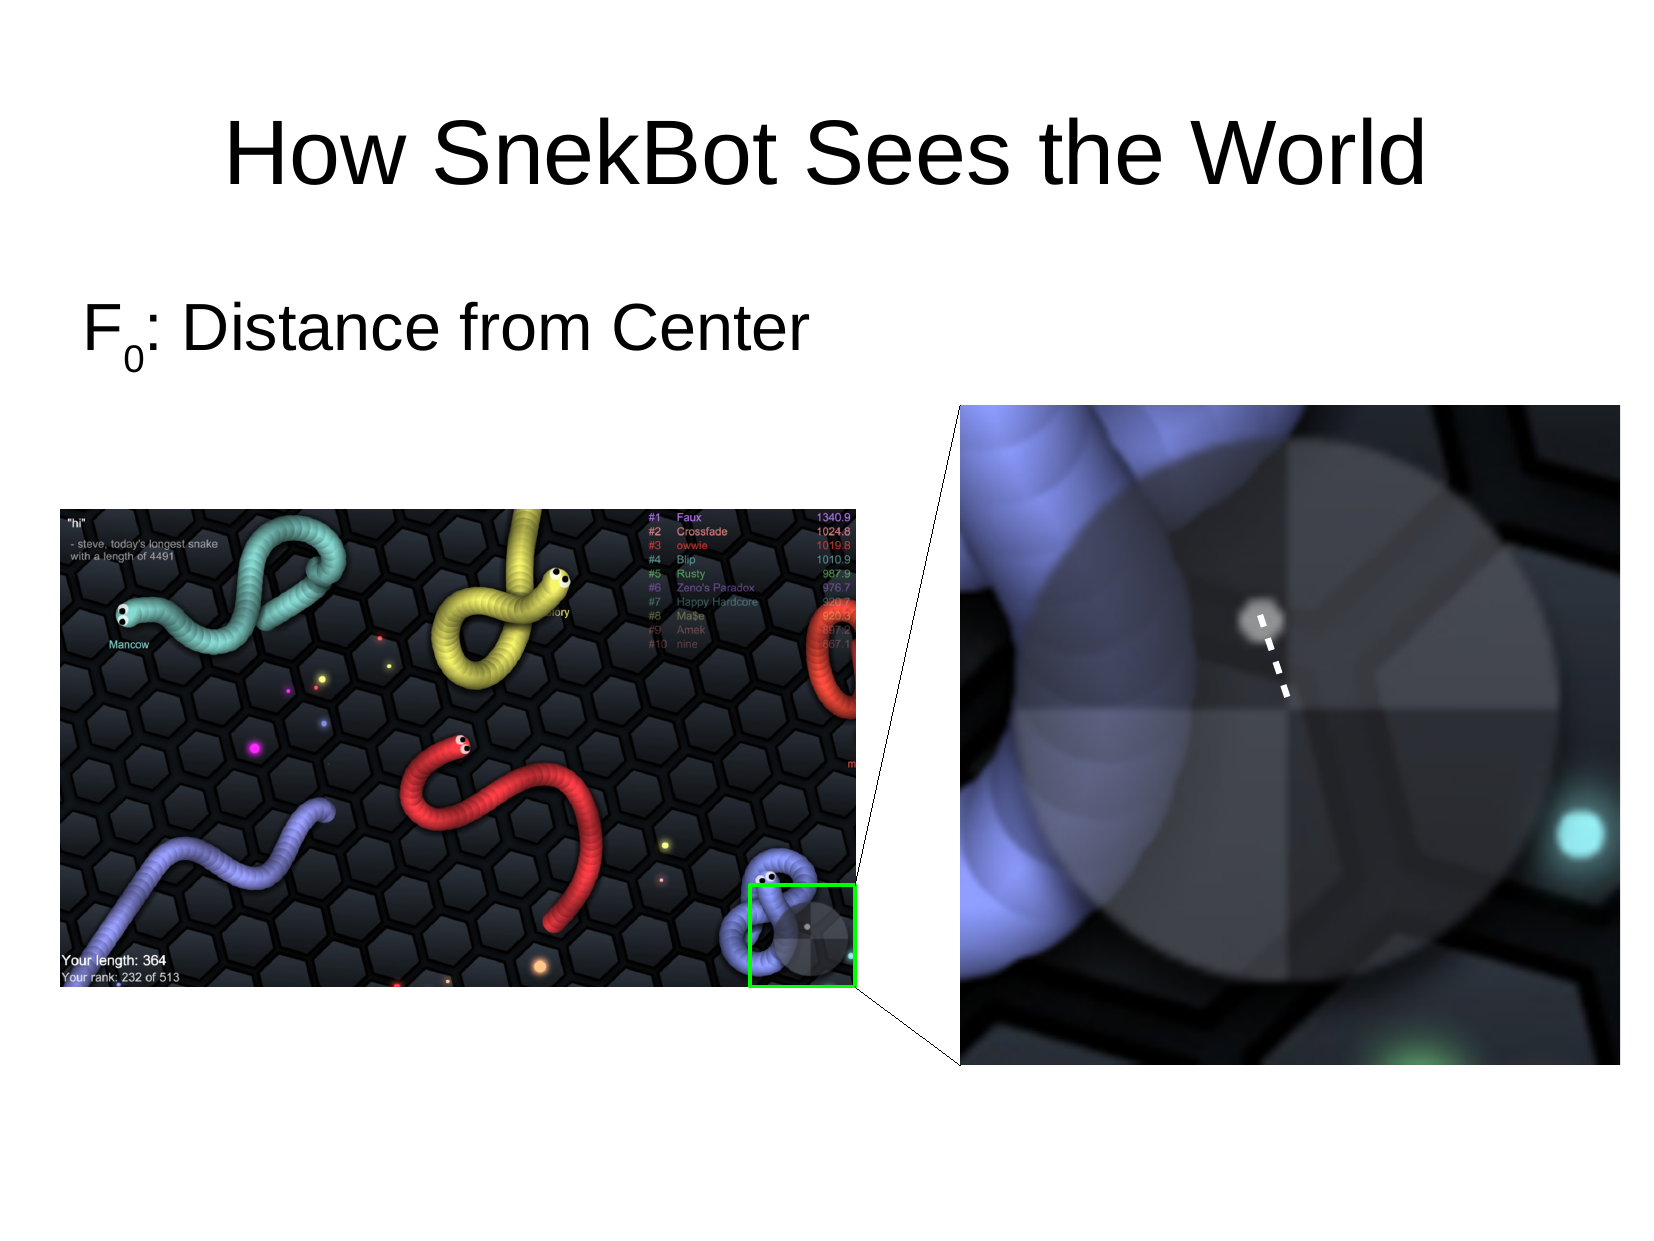

# How SnekBot Sees the World
F0: Distance from Center